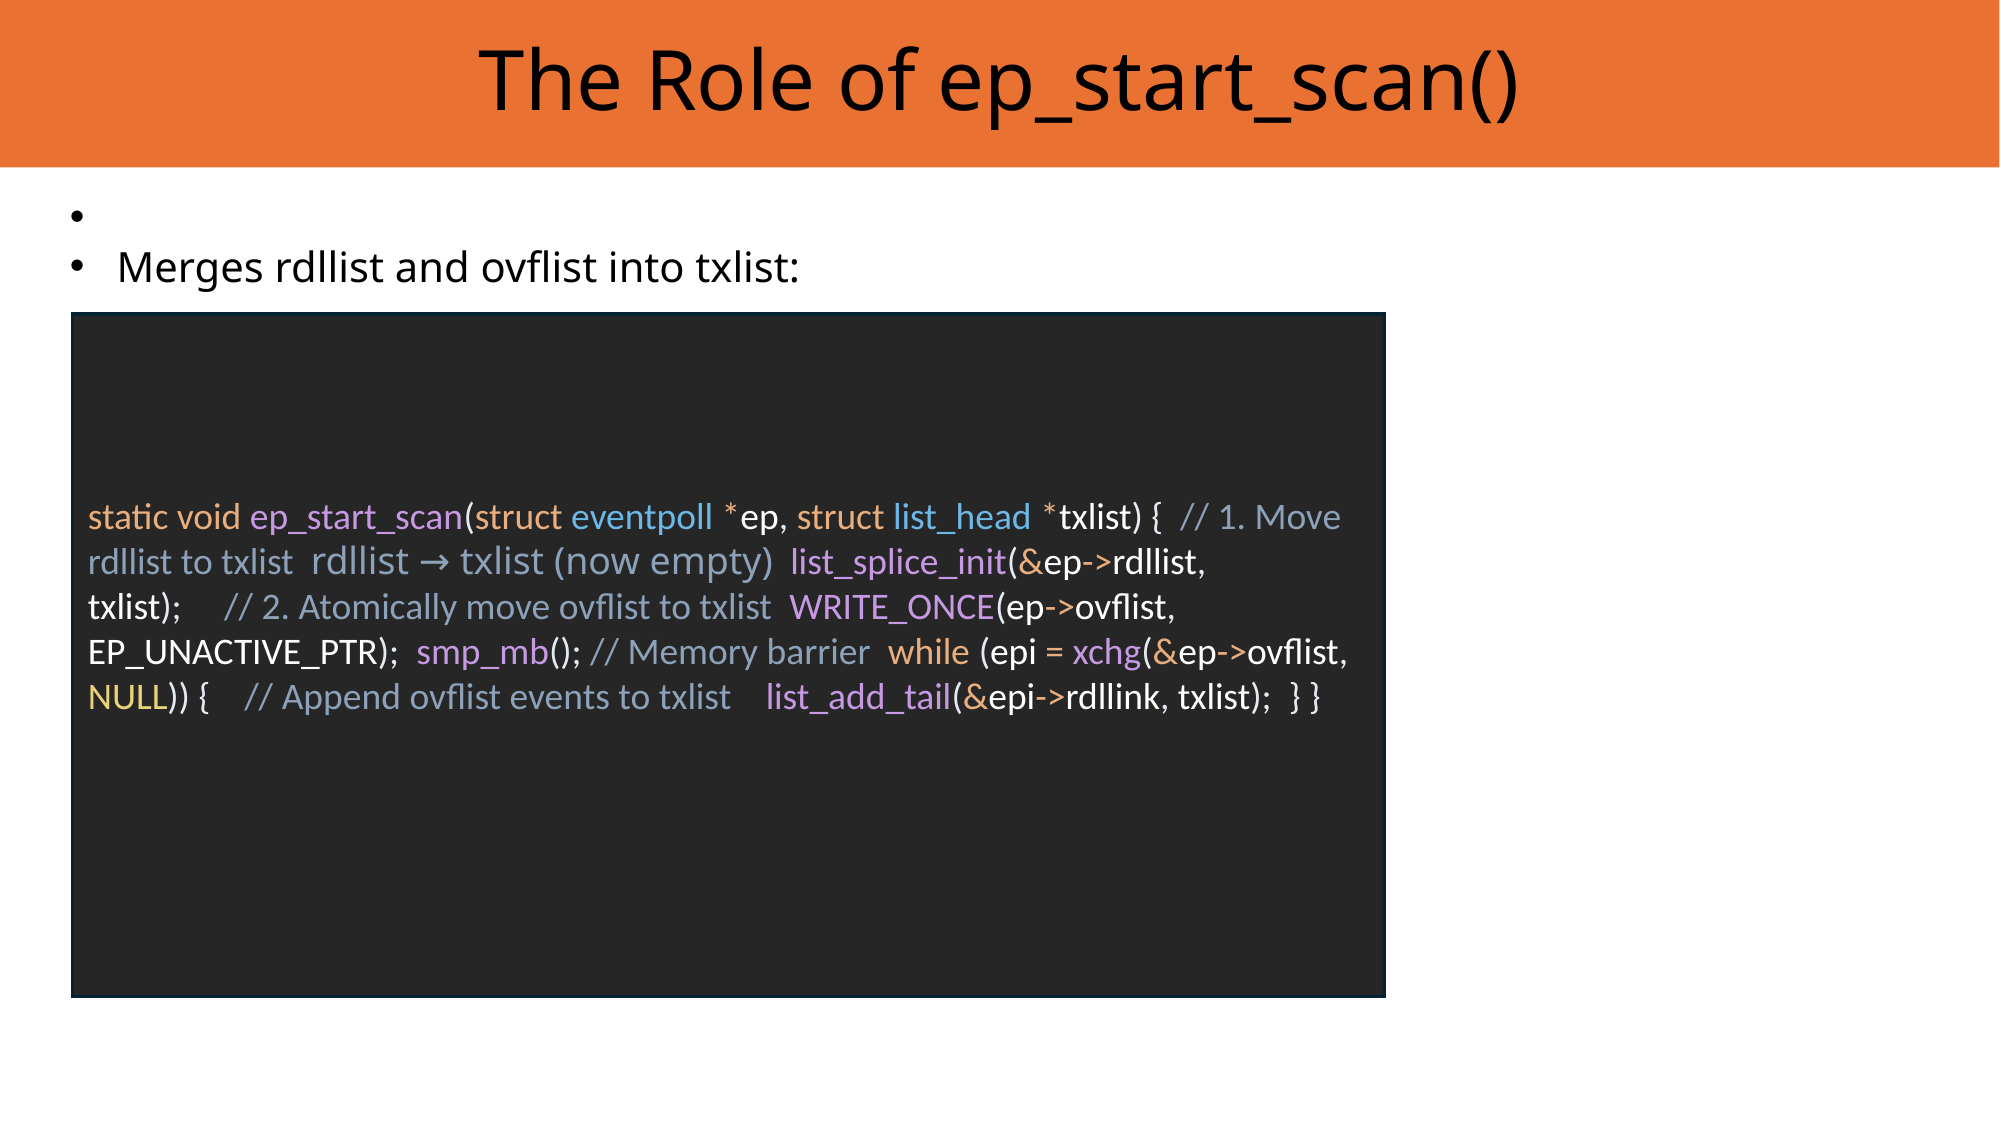

# The Role of ep_start_scan()
Merges rdllist and ovflist into txlist:
static void ep_start_scan(struct eventpoll *ep, struct list_head *txlist) { // 1. Move rdllist to txlist rdllist → txlist (now empty) list_splice_init(&ep->rdllist, txlist); // 2. Atomically move ovflist to txlist WRITE_ONCE(ep->ovflist, EP_UNACTIVE_PTR); smp_mb(); // Memory barrier while (epi = xchg(&ep->ovflist, NULL)) { // Append ovflist events to txlist list_add_tail(&epi->rdllink, txlist); } }